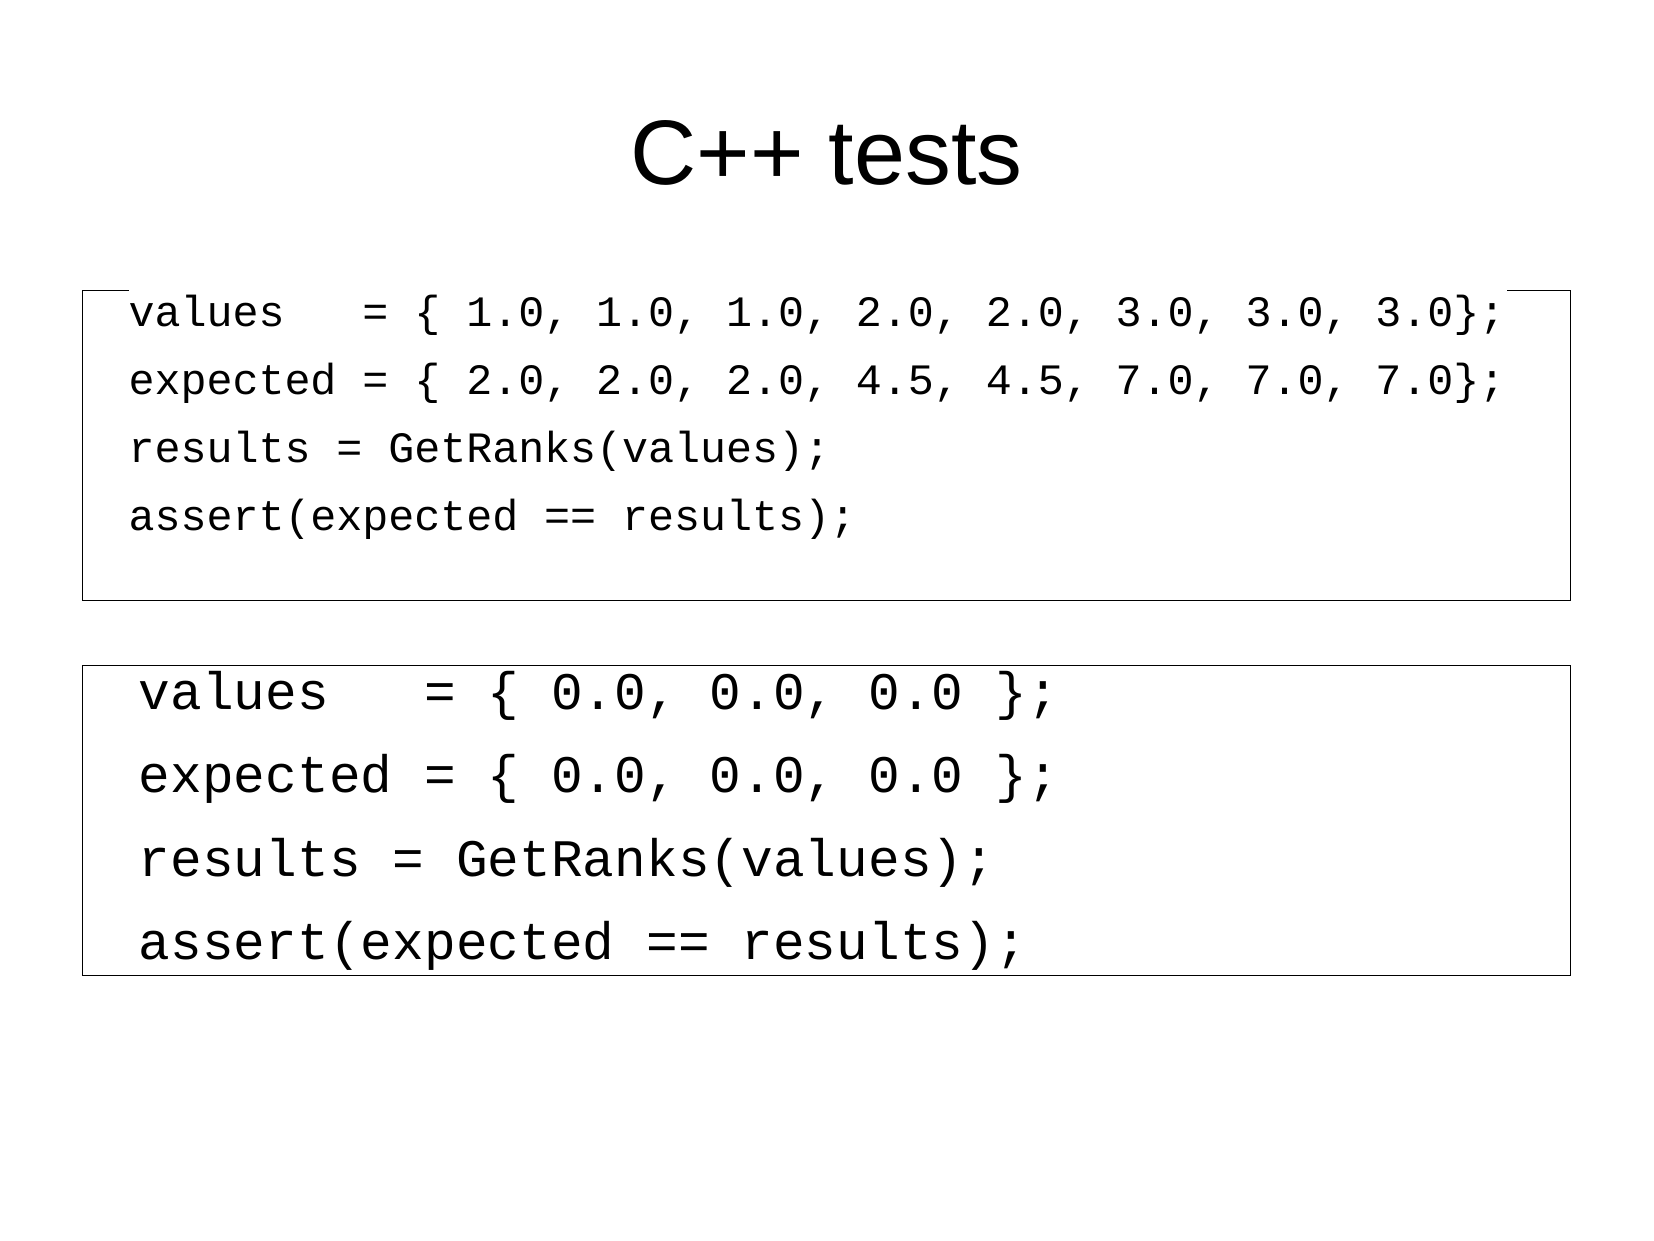

# C++ tests
values = { 1.0, 1.0, 1.0, 2.0, 2.0, 3.0, 3.0, 3.0};
expected = { 2.0, 2.0, 2.0, 4.5, 4.5, 7.0, 7.0, 7.0};
results = GetRanks(values);
assert(expected == results);
values = { 0.0, 0.0, 0.0 };
expected = { 0.0, 0.0, 0.0 };
results = GetRanks(values);
assert(expected == results);